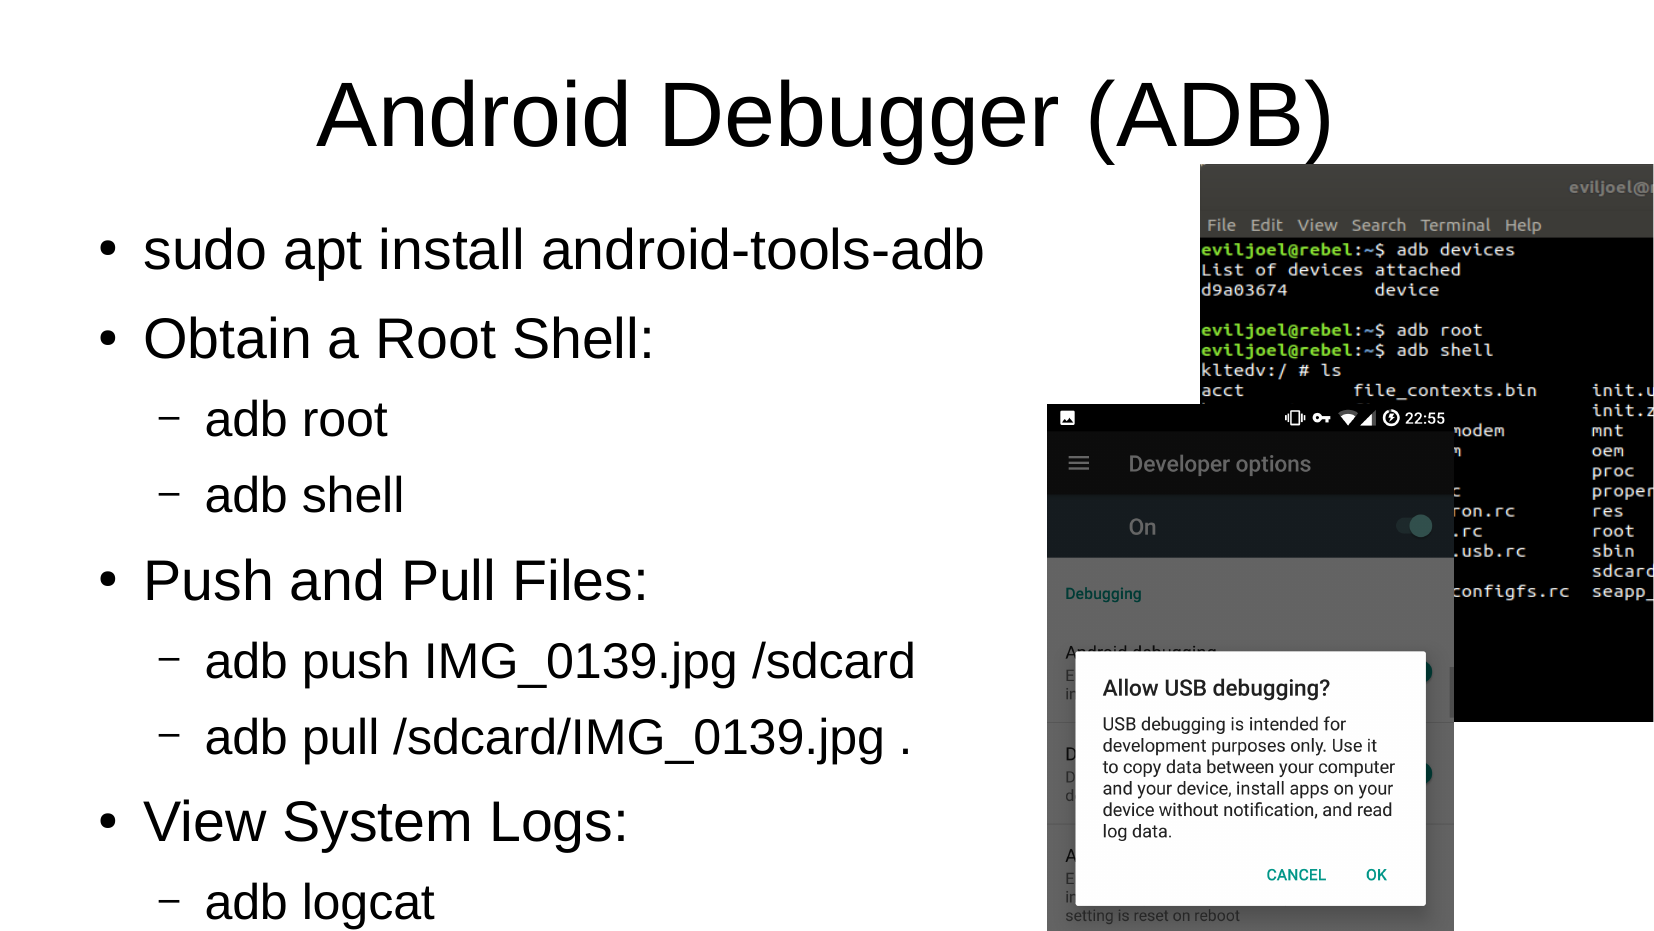

# Android Debugger (ADB)
sudo apt install android-tools-adb
Obtain a Root Shell:
adb root
adb shell
Push and Pull Files:
adb push IMG_0139.jpg /sdcard
adb pull /sdcard/IMG_0139.jpg .
View System Logs:
adb logcat